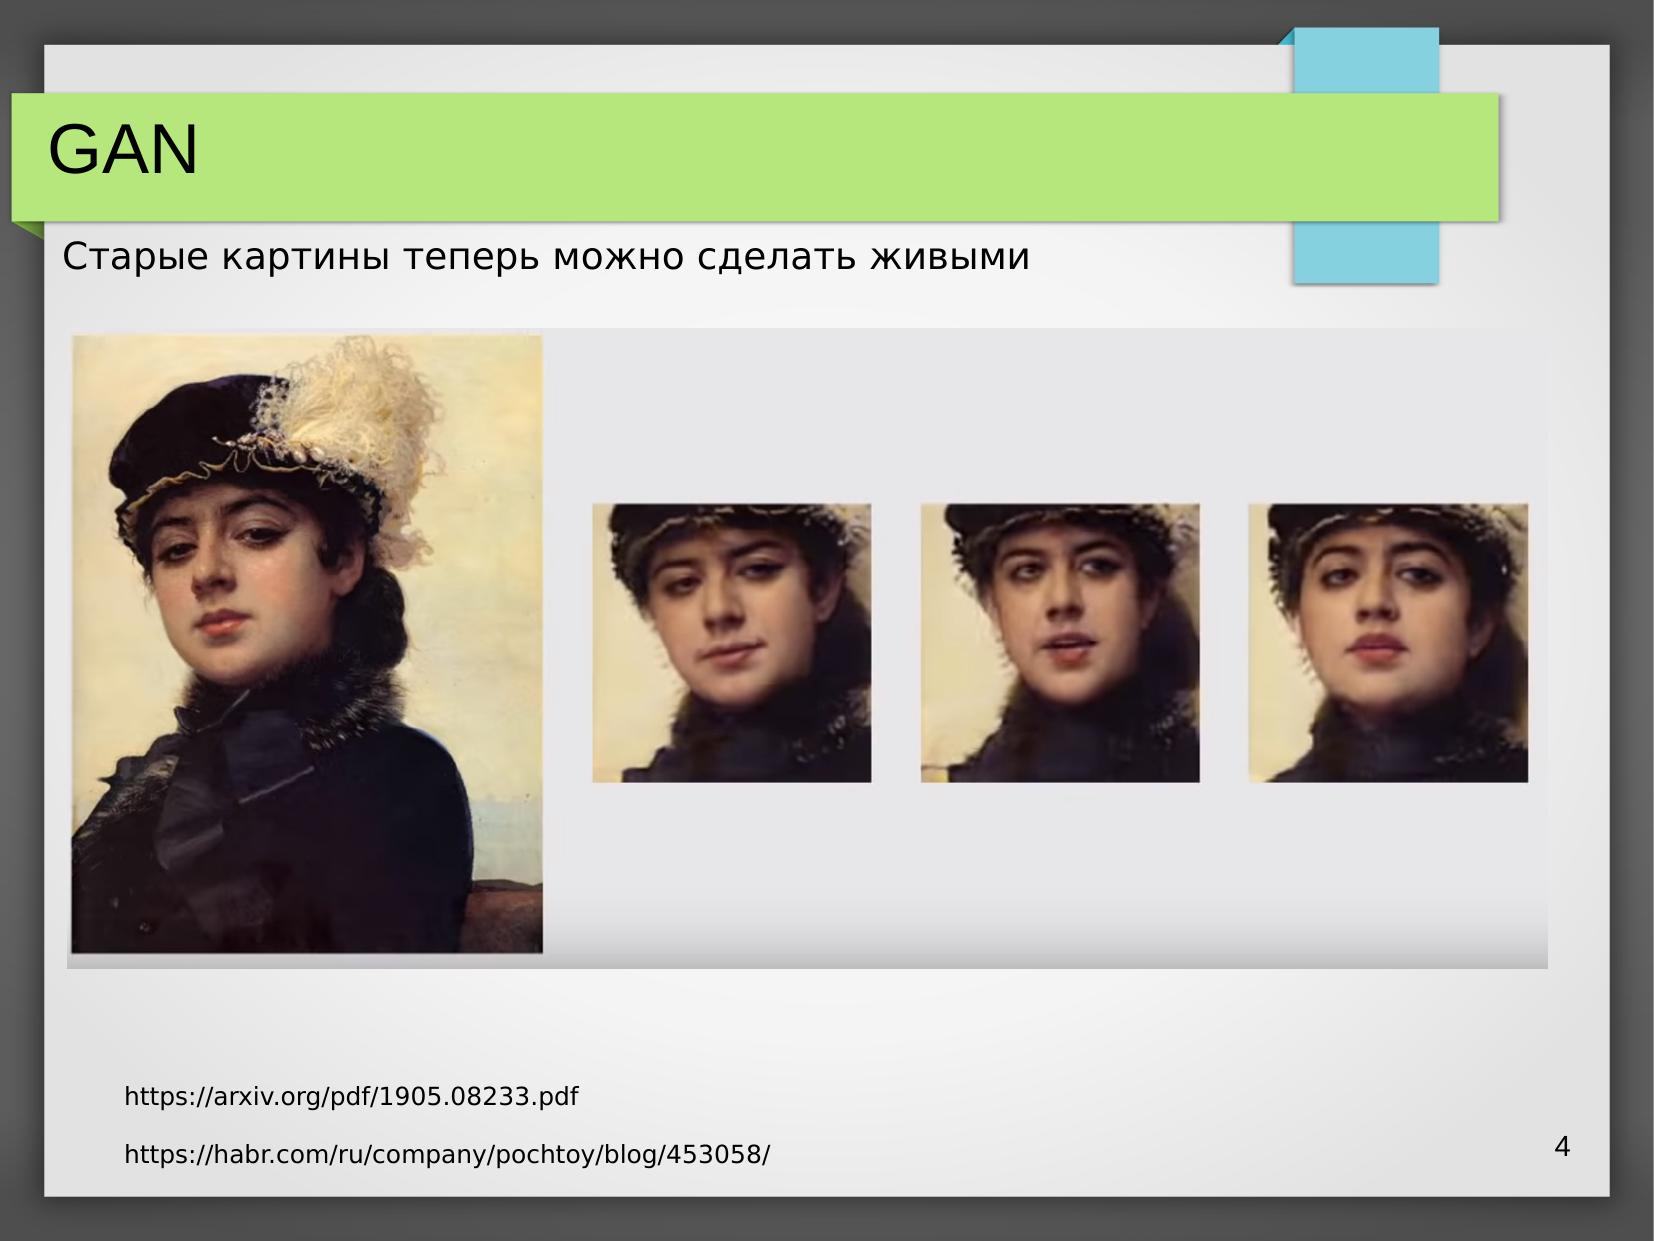

# GAN
Старые картины теперь можно сделать живыми
https://arxiv.org/pdf/1905.08233.pdf
https://habr.com/ru/company/pochtoy/blog/453058/
4